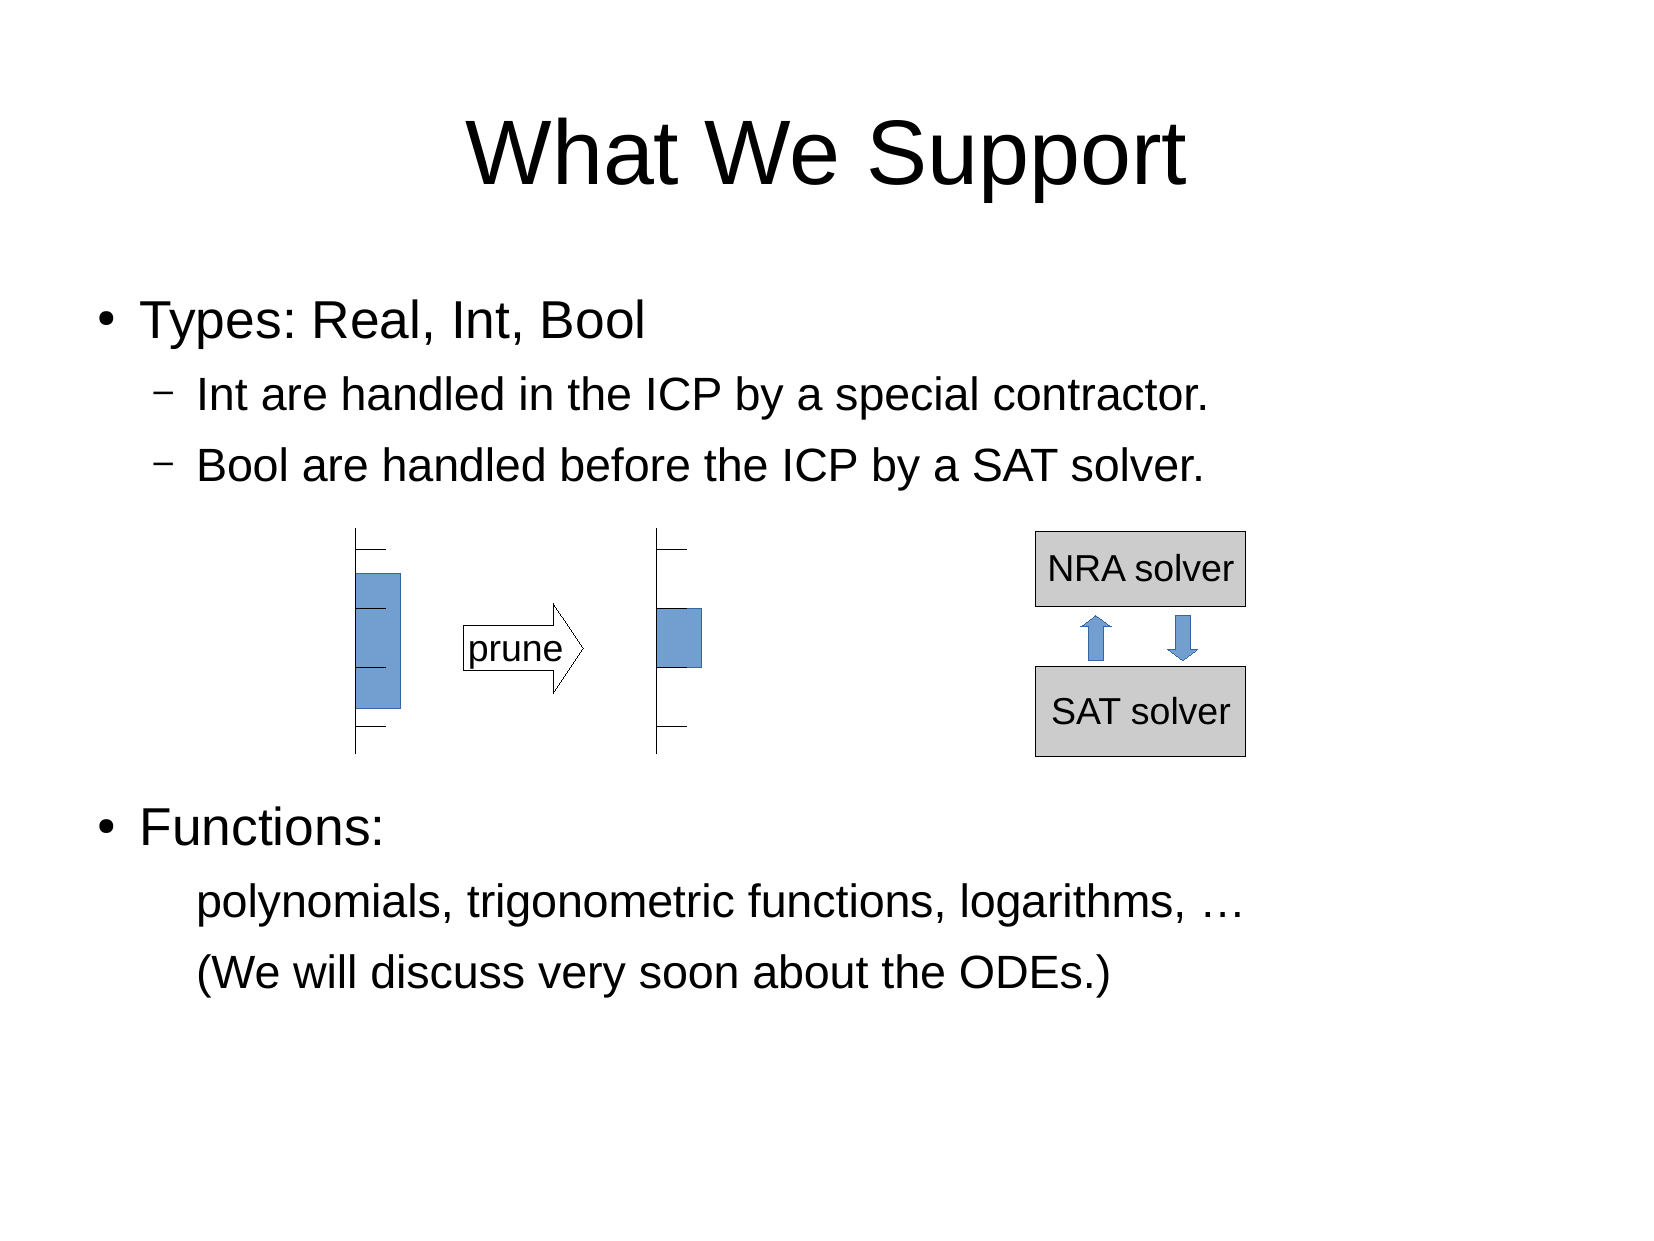

# What We Support
Types: Real, Int, Bool
Int are handled in the ICP by a special contractor.
Bool are handled before the ICP by a SAT solver.
Functions:
polynomials, trigonometric functions, logarithms, …
(We will discuss very soon about the ODEs.)
NRA solver
prune
SAT solver